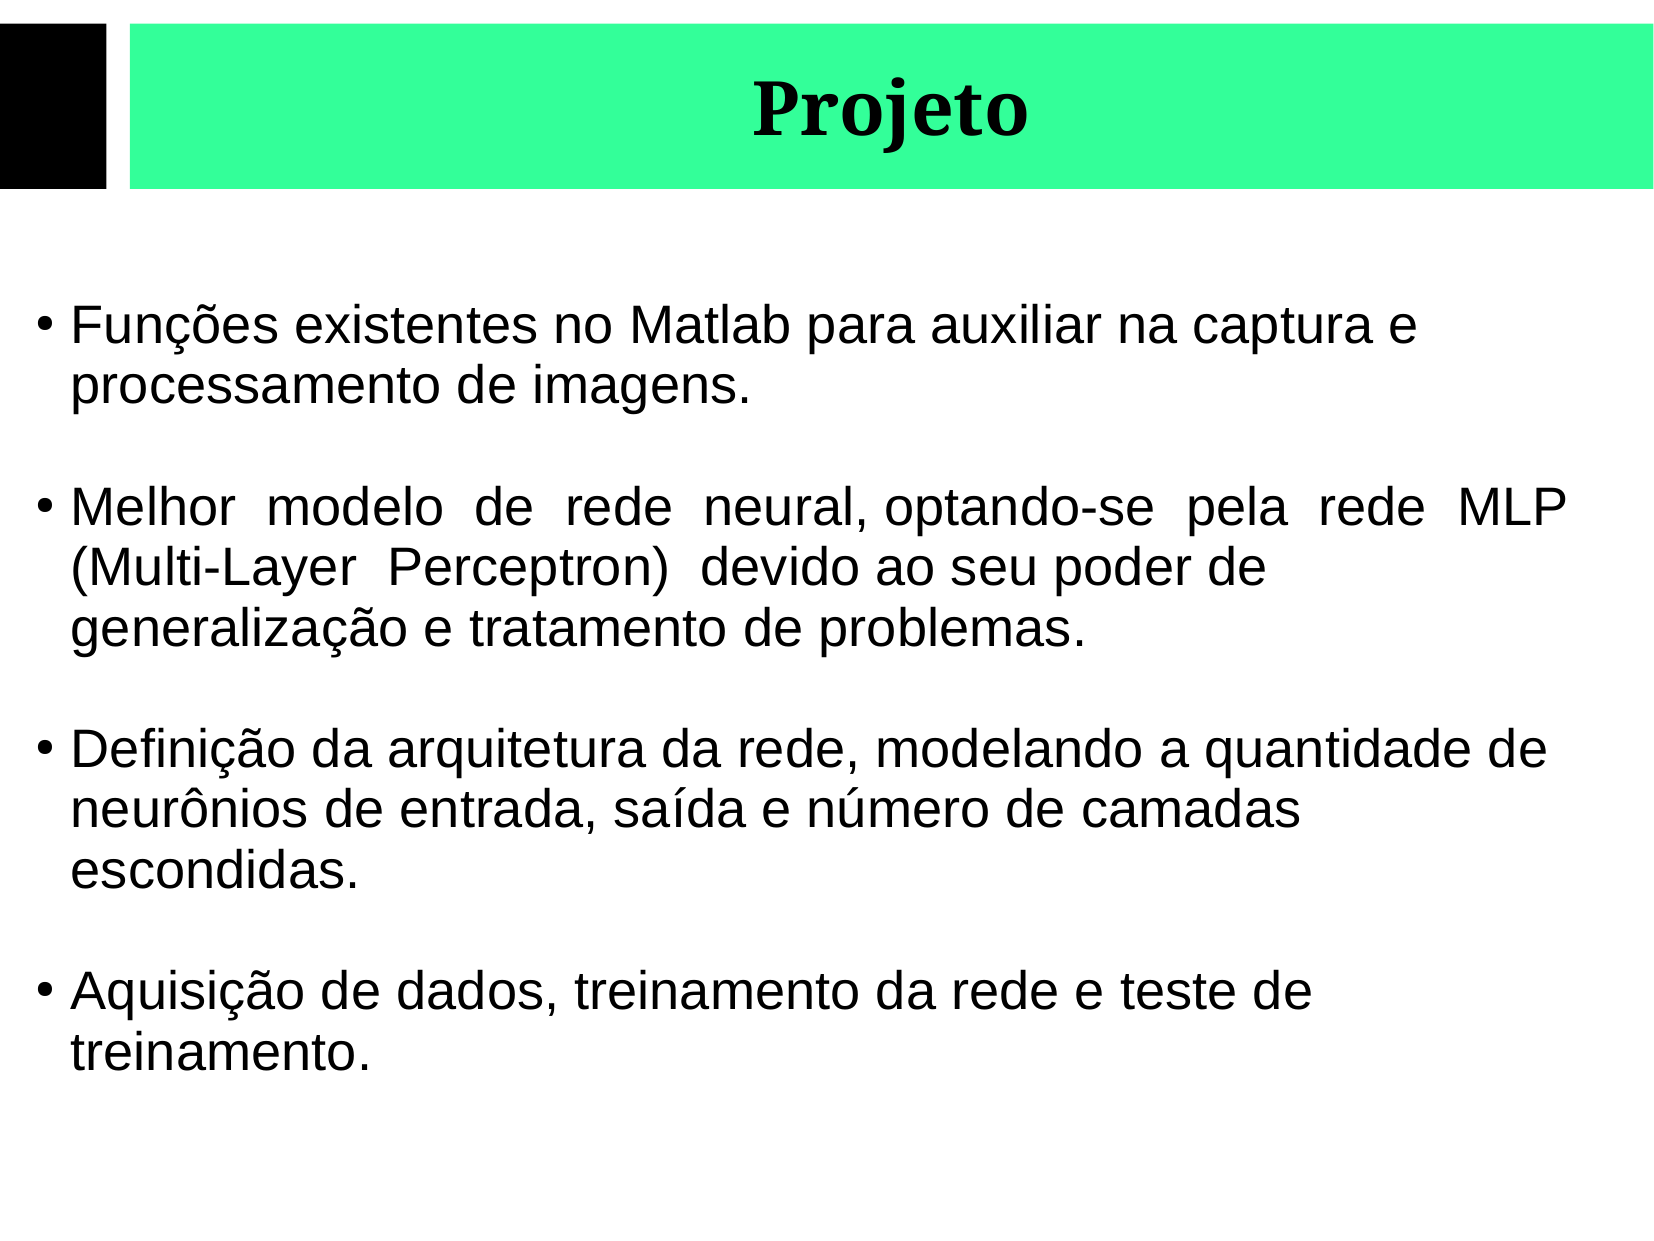

Projeto
# Funções existentes no Matlab para auxiliar na captura e processamento de imagens.
Melhor modelo de rede neural, optando-se pela rede MLP (Multi-Layer Perceptron) devido ao seu poder de generalização e tratamento de problemas.
Definição da arquitetura da rede, modelando a quantidade de neurônios de entrada, saída e número de camadas escondidas.
Aquisição de dados, treinamento da rede e teste de treinamento.